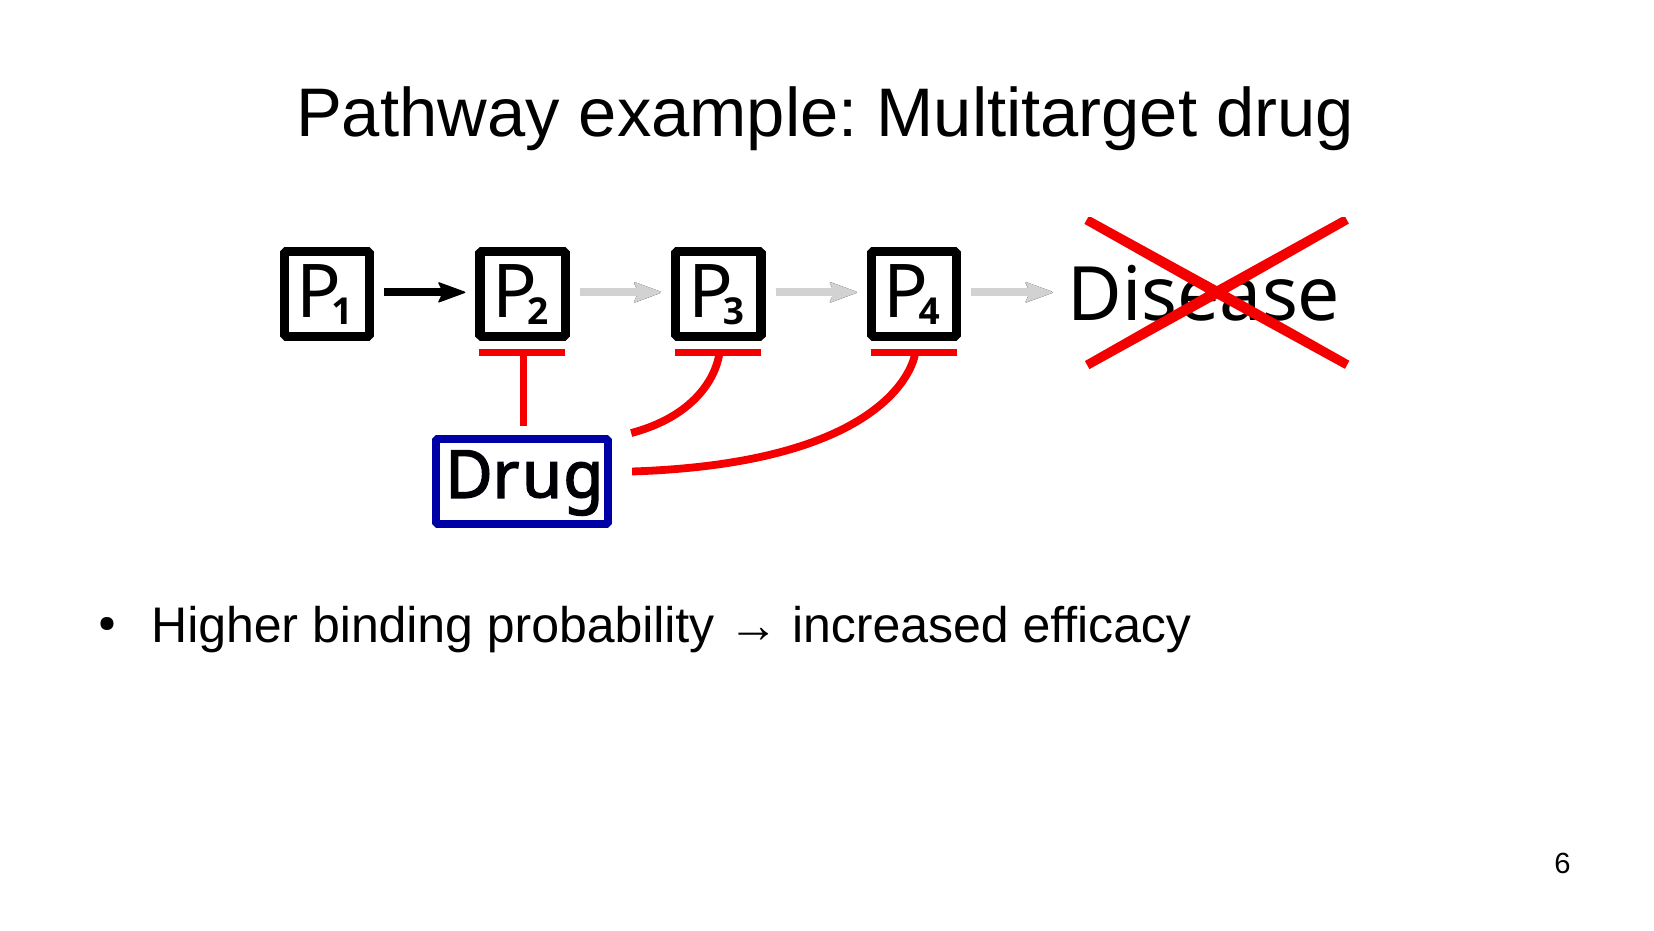

# Pathway example: Multitarget drug
Higher binding probability → increased efficacy
6